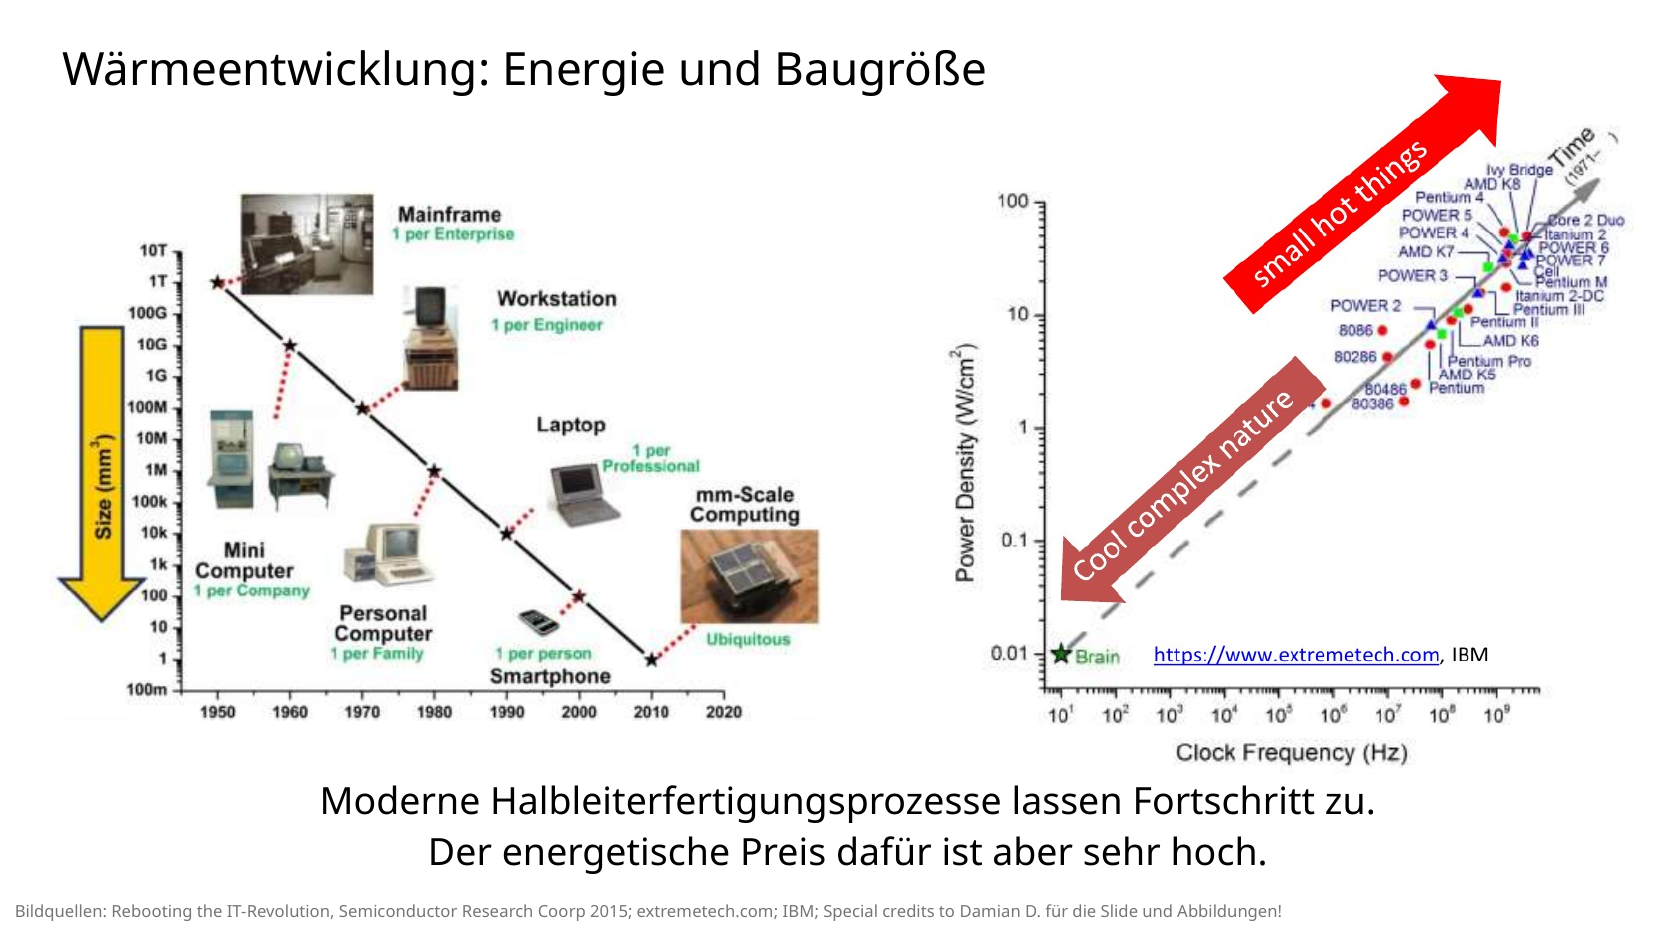

Wärmeentwicklung: Energie und Baugröße
Moderne Halbleiterfertigungsprozesse lassen Fortschritt zu.
Der energetische Preis dafür ist aber sehr hoch.
Bildquellen: Rebooting the IT-Revolution, Semiconductor Research Coorp 2015; extremetech.com; IBM; Special credits to Damian D. für die Slide und Abbildungen!